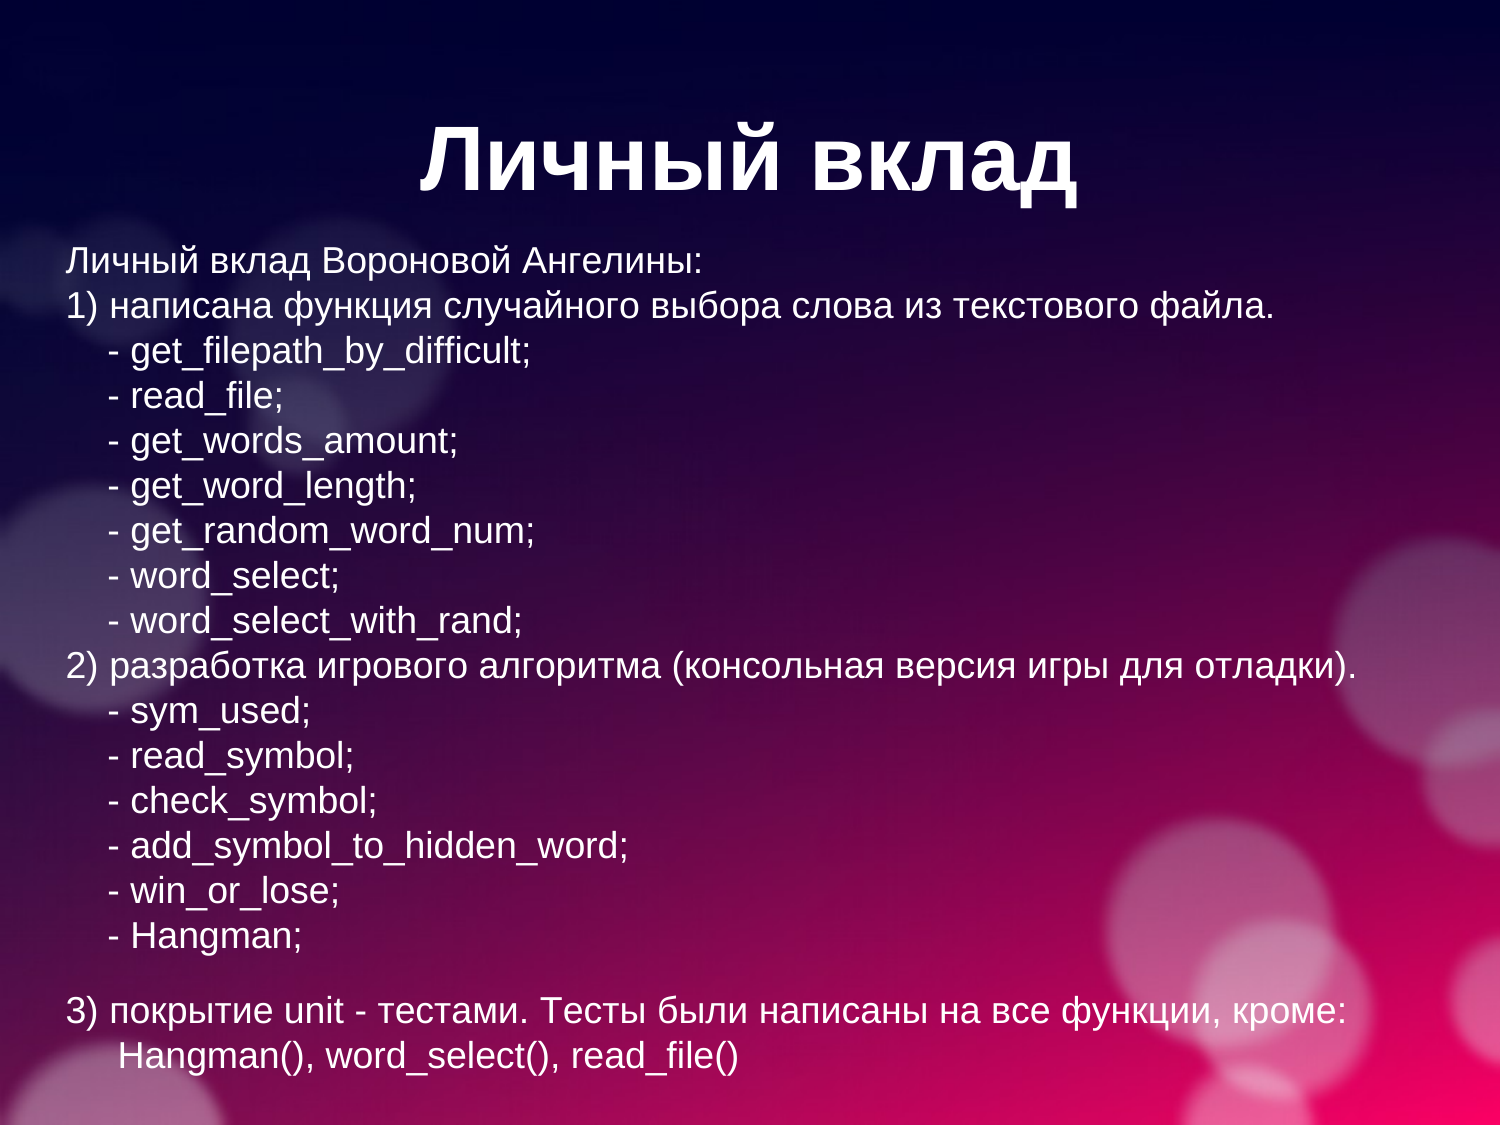

Личный вклад
Личный вклад Вороновой Ангелины:
1) написана функция случайного выбора слова из текстового файла.
 - get_filepath_by_difficult;
 - read_file;
 - get_words_amount;
 - get_word_length;
 - get_random_word_num;
 - word_select;
 - word_select_with_rand;
2) разработка игрового алгоритма (консольная версия игры для отладки).
 - sym_used;
 - read_symbol;
 - check_symbol;
 - add_symbol_to_hidden_word;
 - win_or_lose;
 - Hangman;
3) покрытие unit - тестами. Тесты были написаны на все функции, кроме: Hangman(), word_select(), read_file()